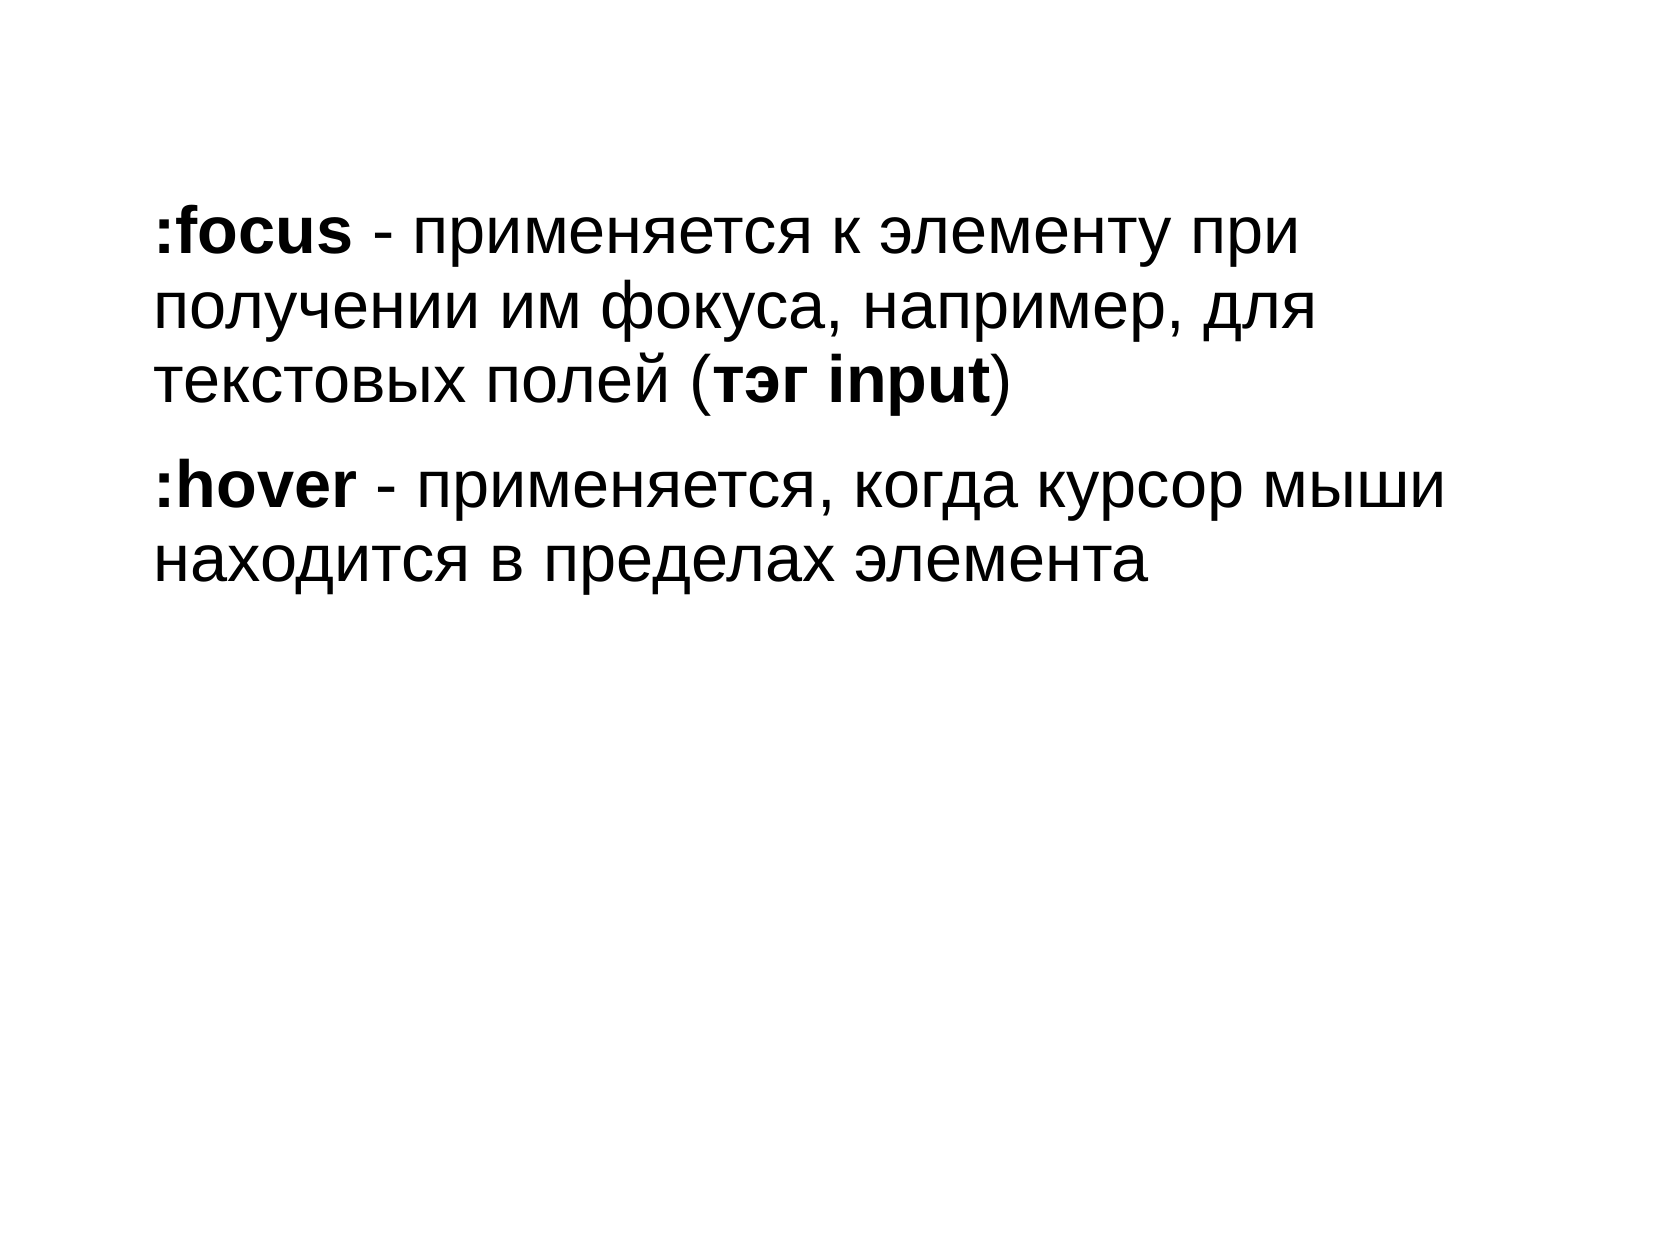

# :focus - применяется к элементу при получении им фокуса, например, для текстовых полей (тэг input)
:hover - применяется, когда курсор мыши находится в пределах элемента